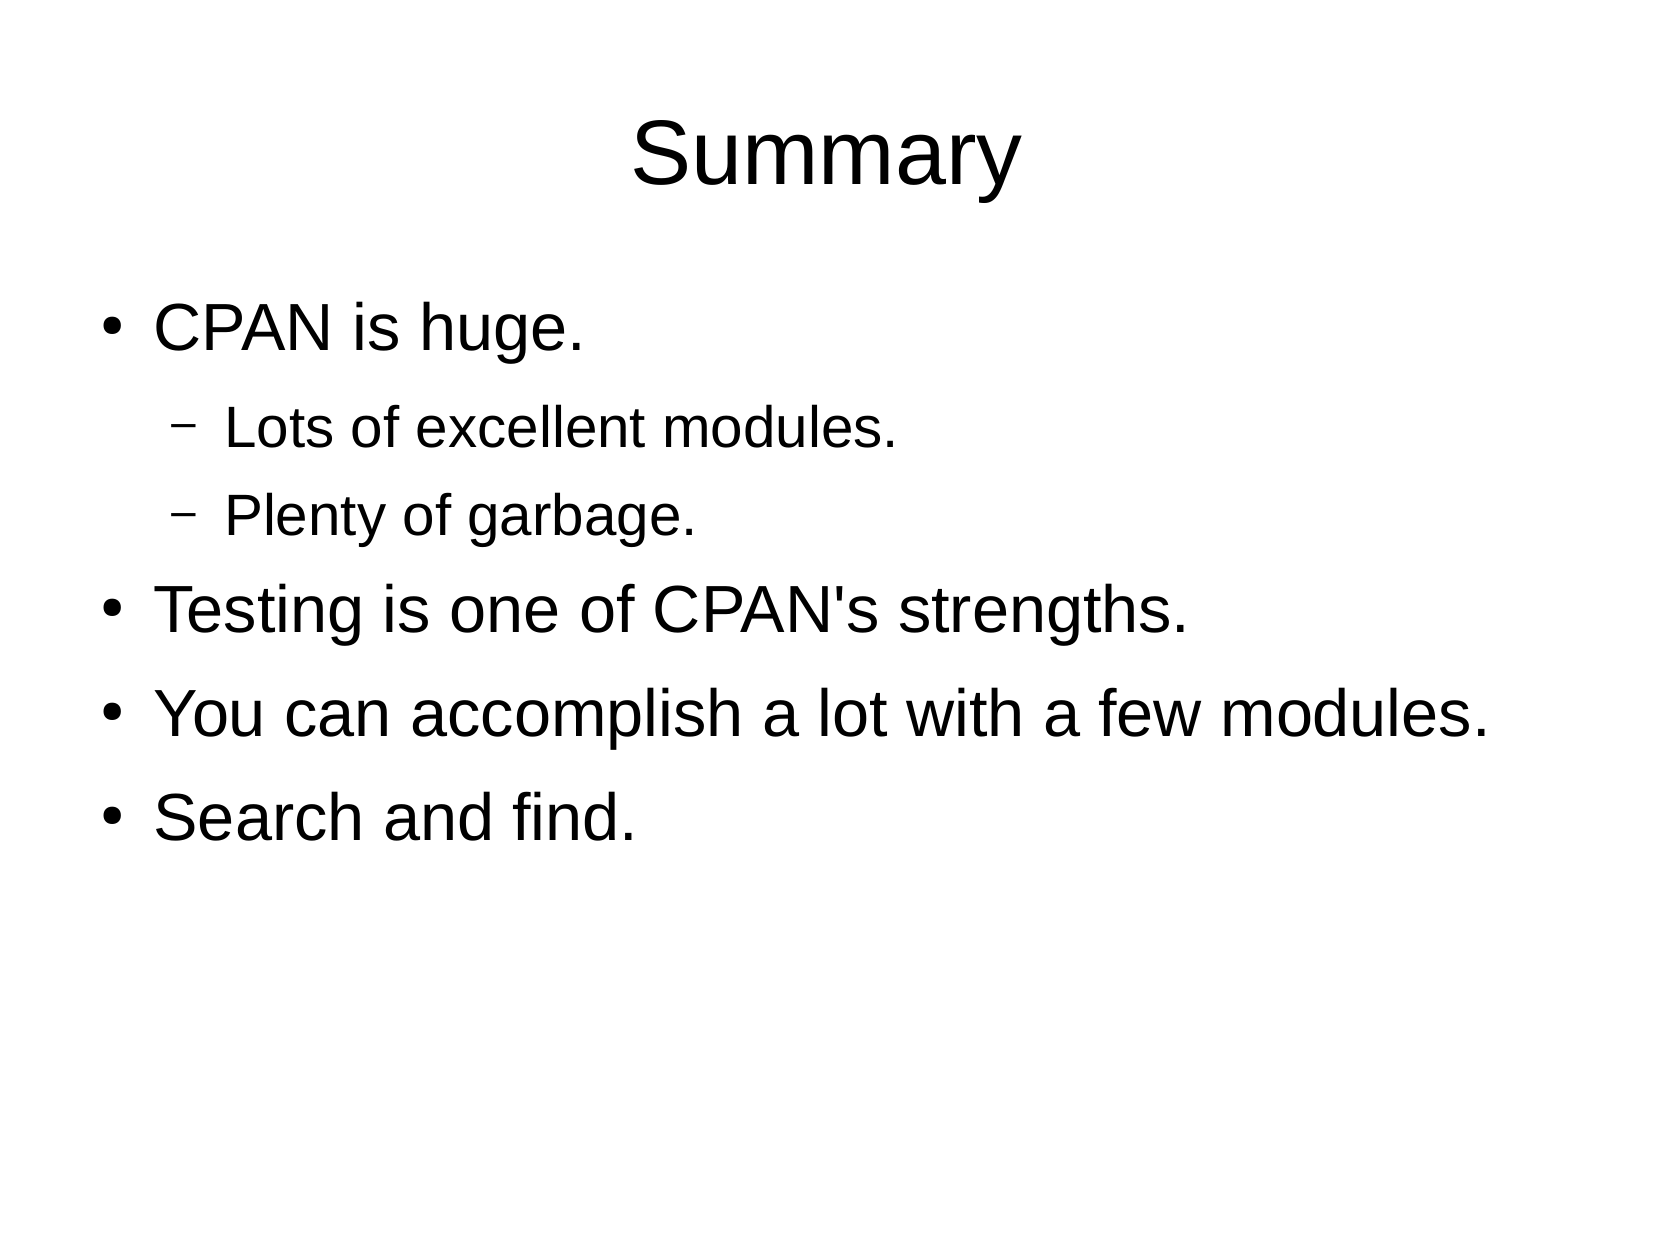

# Summary
CPAN is huge.
Lots of excellent modules.
Plenty of garbage.
Testing is one of CPAN's strengths.
You can accomplish a lot with a few modules.
Search and find.